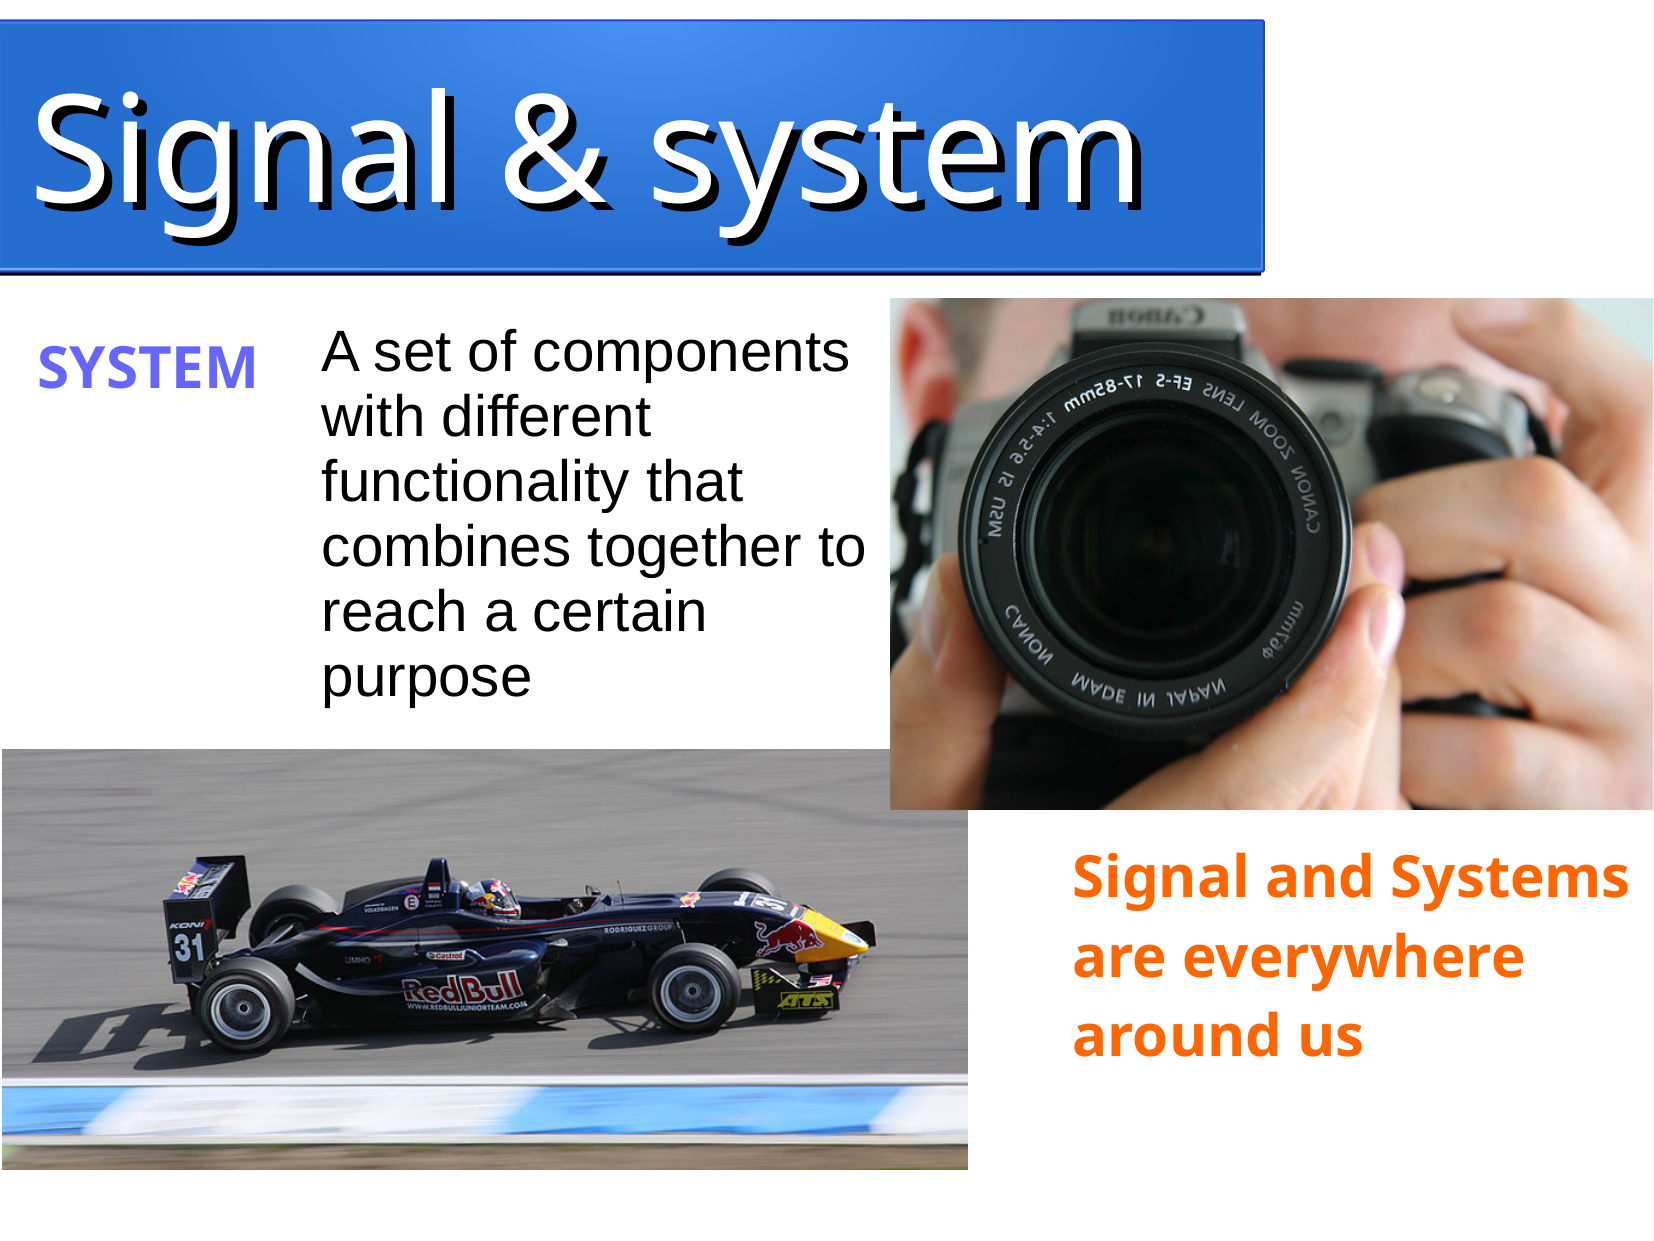

# Signal & system
A set of components with different functionality that combines together to reach a certain purpose
SYSTEM
Signal and Systems
are everywhere
around us